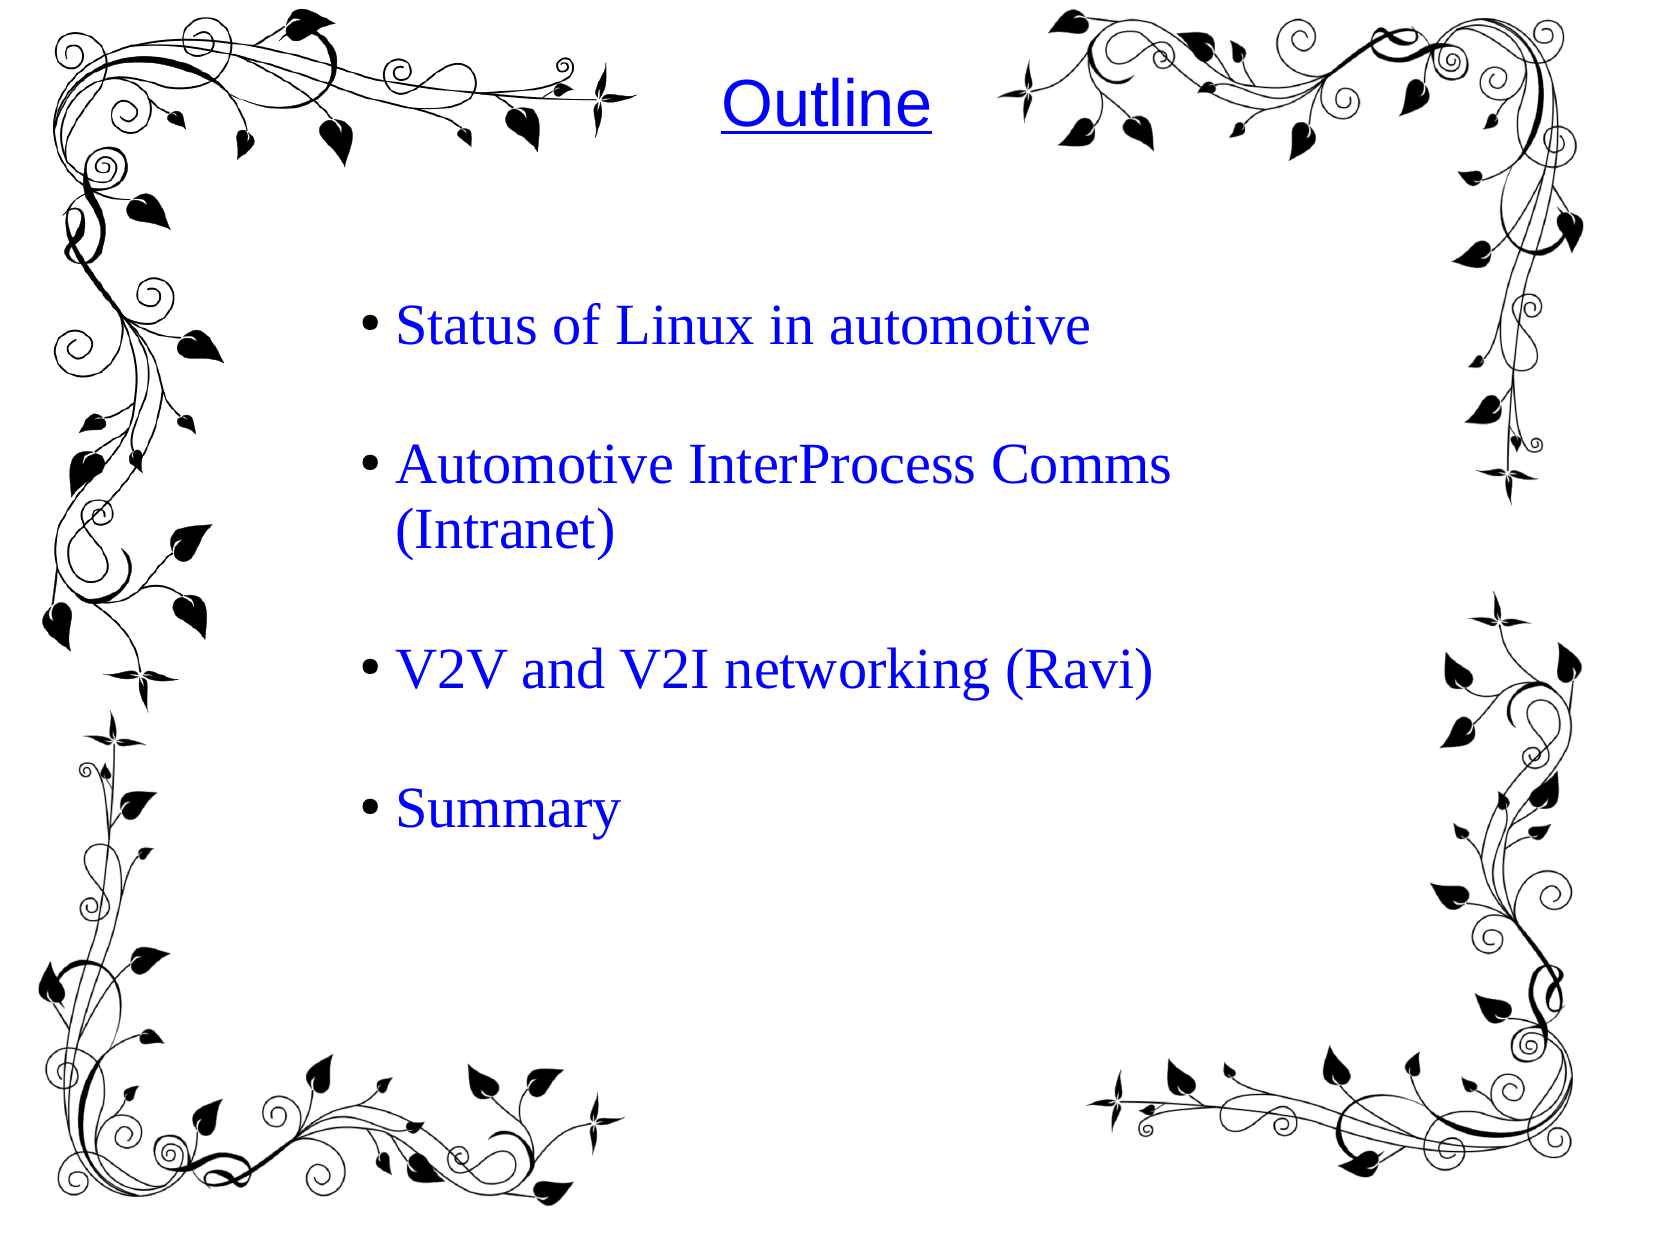

# Outline
Status of Linux in automotive
Automotive InterProcess Comms (Intranet)
V2V and V2I networking (Ravi)
Summary
2